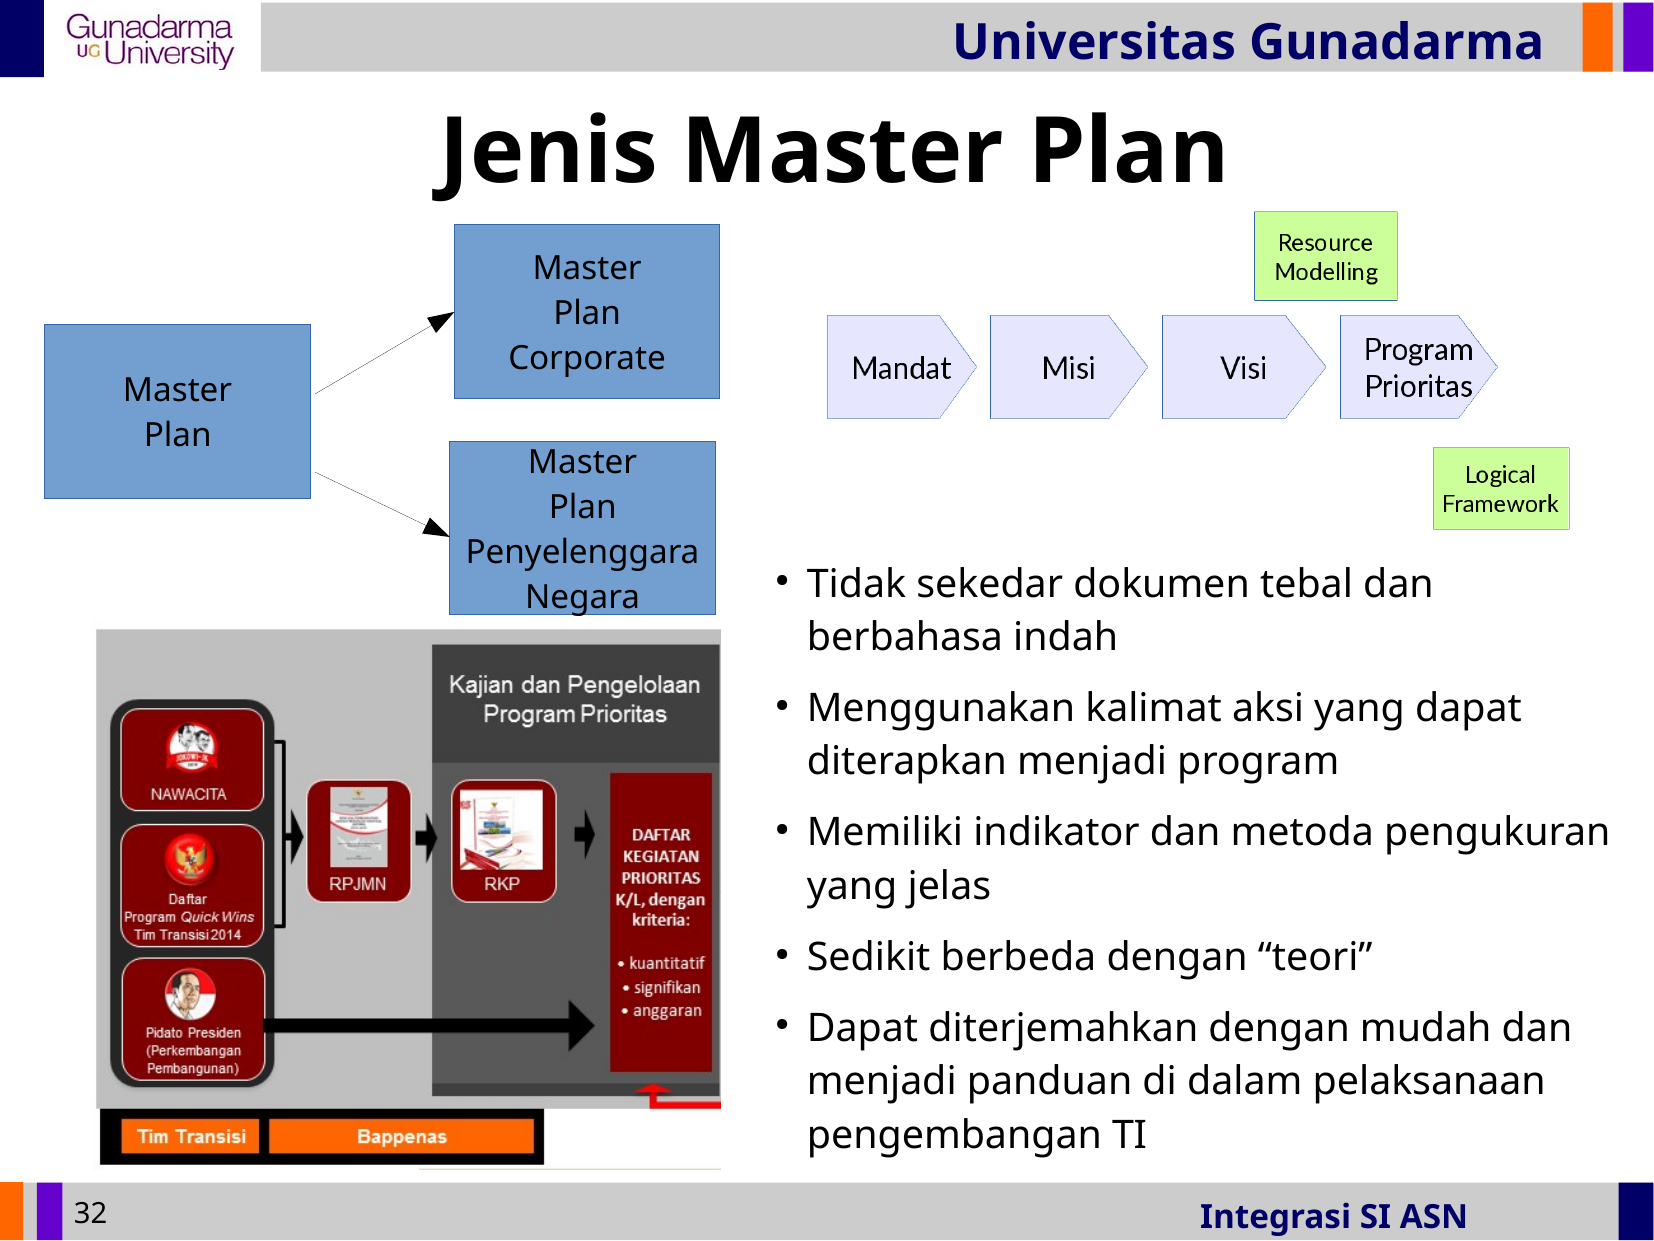

# Jenis Master Plan
Master
Plan
Corporate
Master
Plan
Master
Plan
Penyelenggara
Negara
Tidak sekedar dokumen tebal dan berbahasa indah
Menggunakan kalimat aksi yang dapat diterapkan menjadi program
Memiliki indikator dan metoda pengukuran yang jelas
Sedikit berbeda dengan “teori”
Dapat diterjemahkan dengan mudah dan menjadi panduan di dalam pelaksanaan pengembangan TI